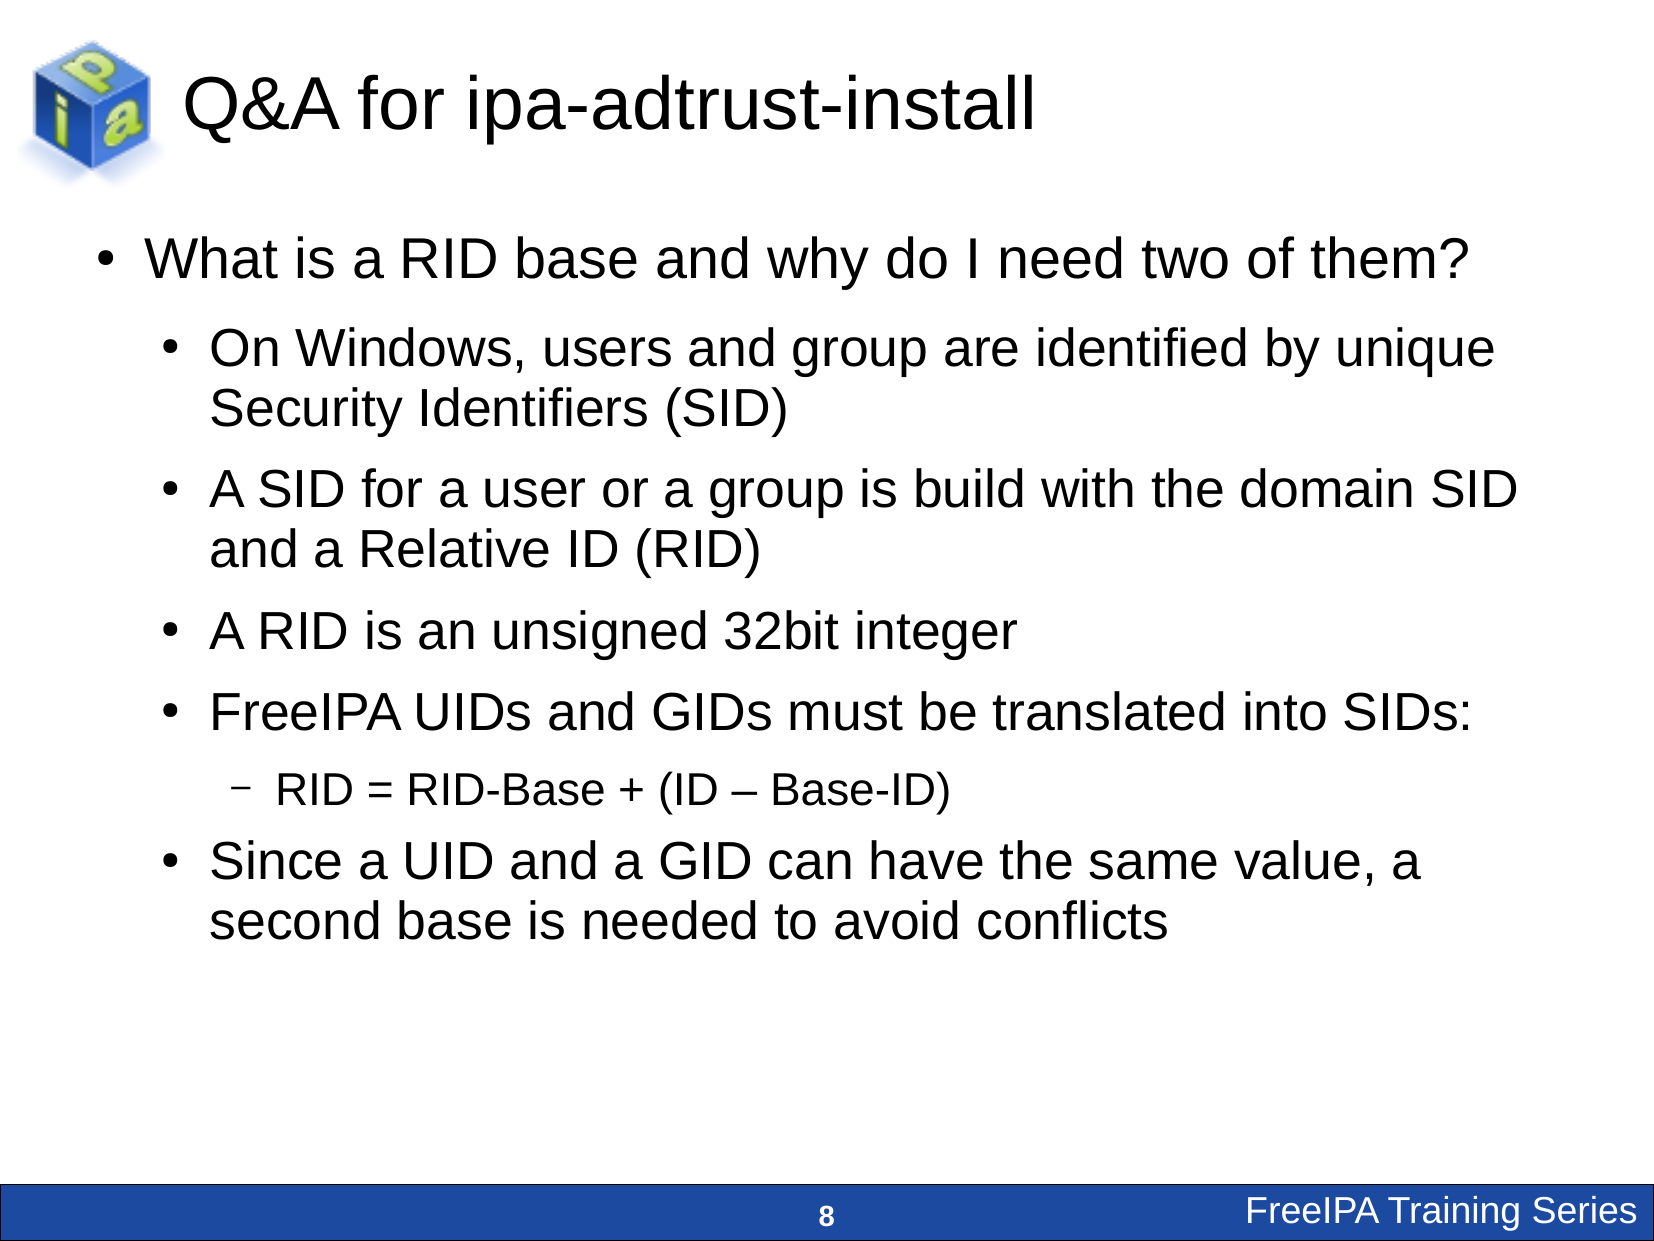

# Q&A for ipa-adtrust-install
What is a RID base and why do I need two of them?
On Windows, users and group are identified by unique Security Identifiers (SID)
A SID for a user or a group is build with the domain SID and a Relative ID (RID)
A RID is an unsigned 32bit integer
FreeIPA UIDs and GIDs must be translated into SIDs:
RID = RID-Base + (ID – Base-ID)
Since a UID and a GID can have the same value, a second base is needed to avoid conflicts
8